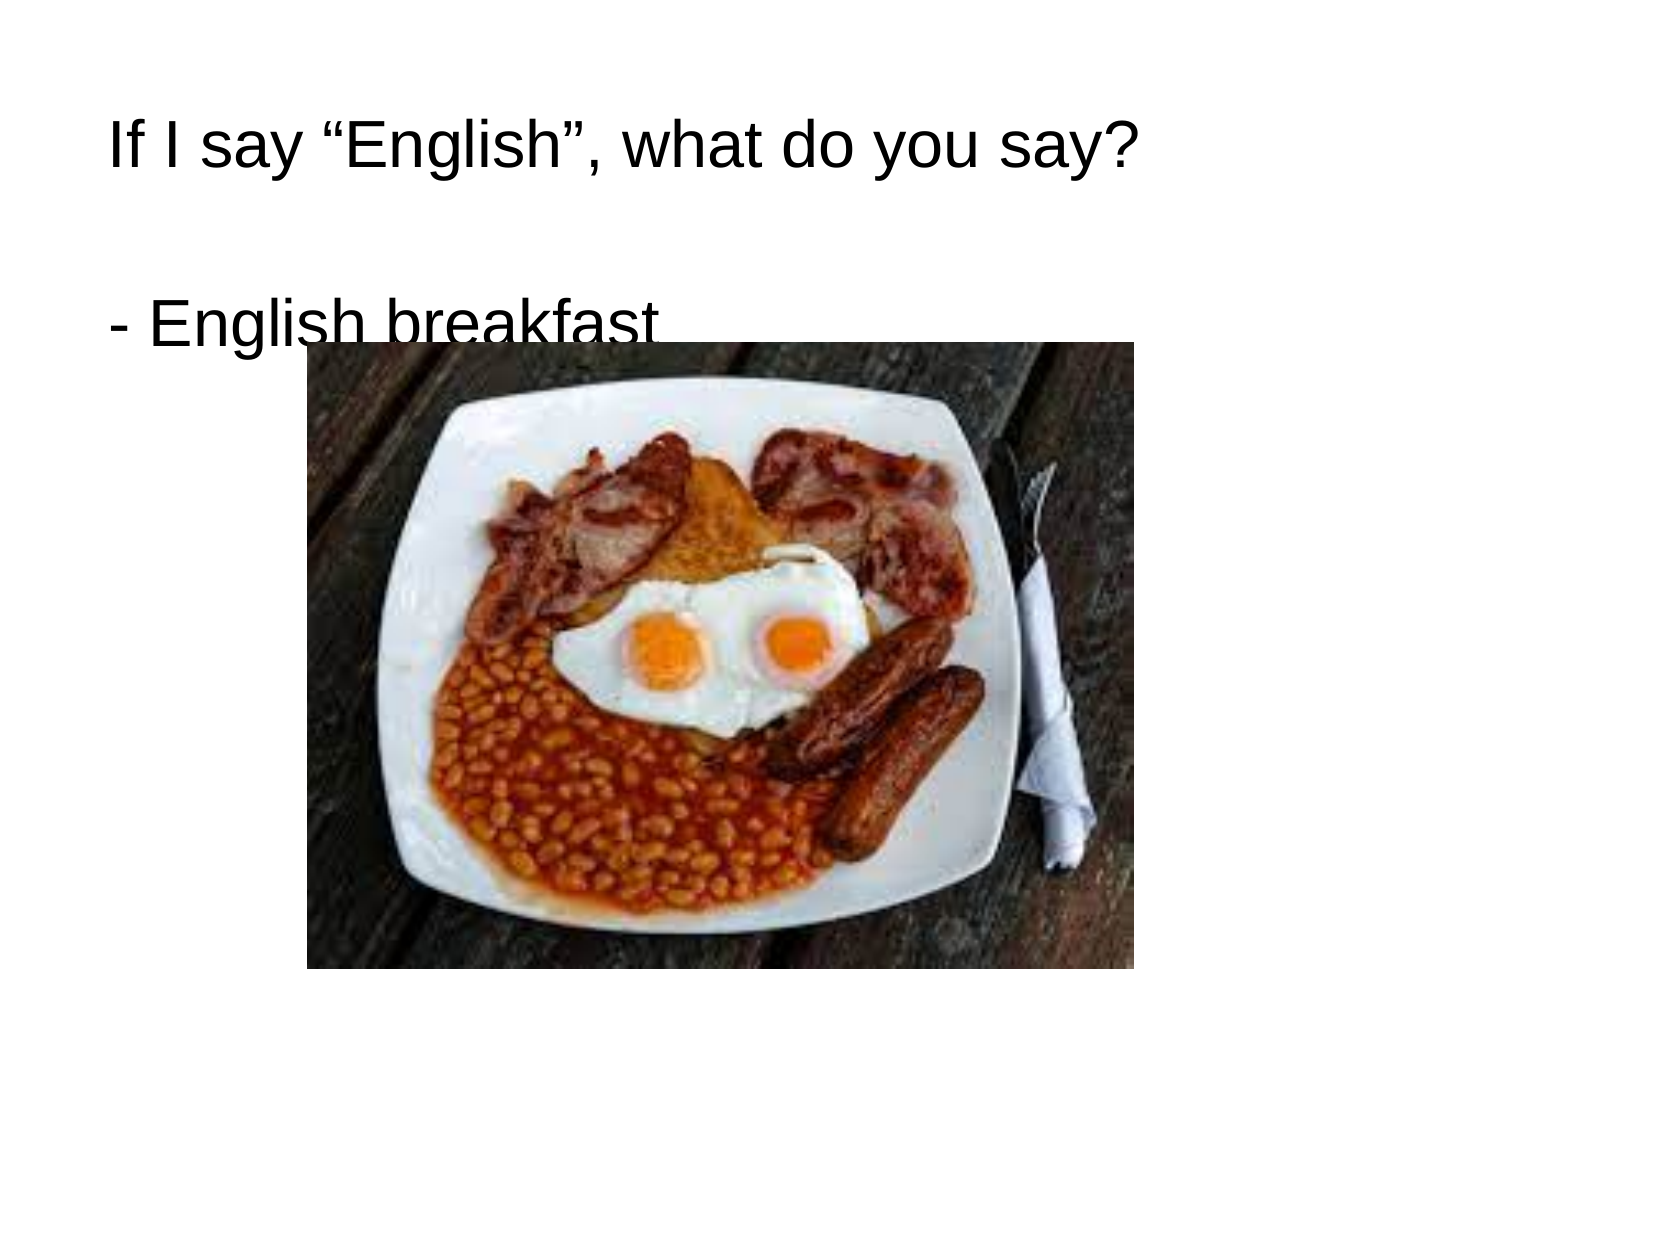

# If I say “English”, what do you say?
- English breakfast